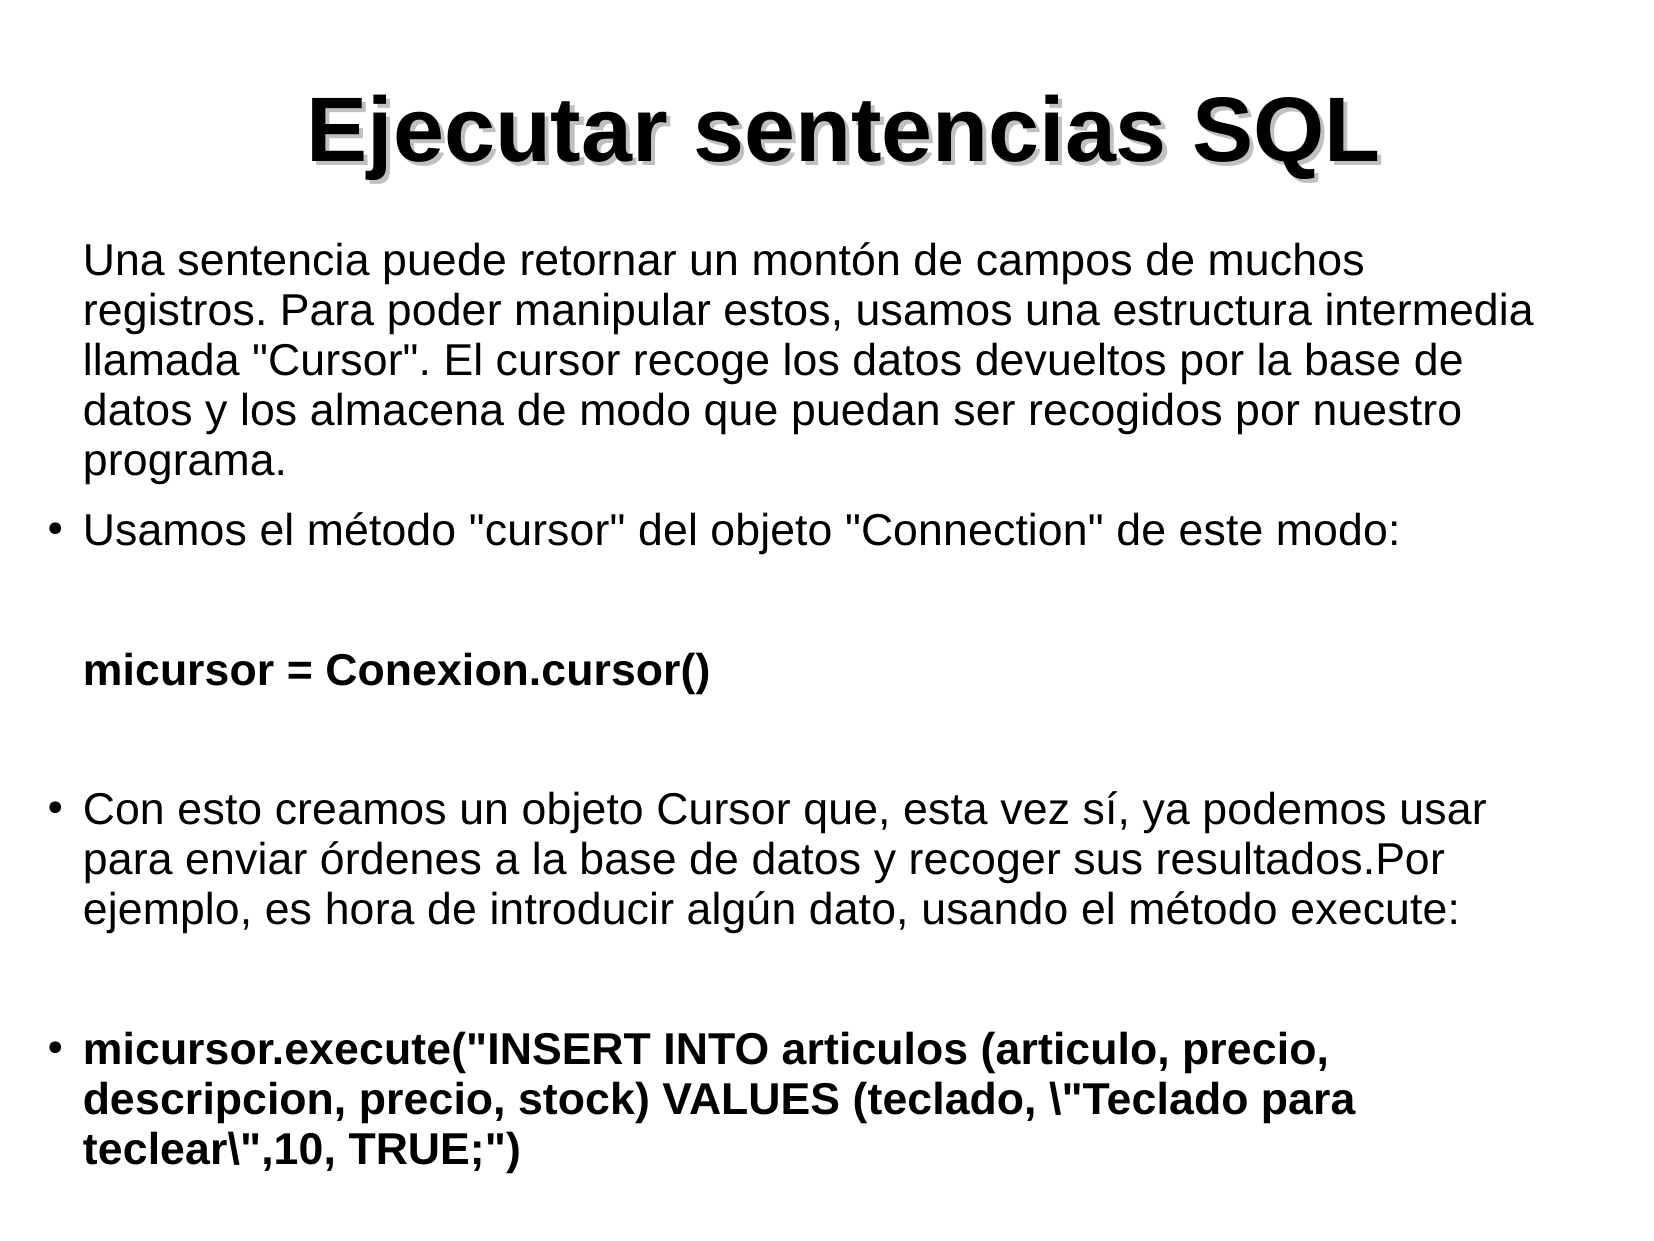

# Ejecutar sentencias SQL
Una sentencia puede retornar un montón de campos de muchos registros. Para poder manipular estos, usamos una estructura intermedia llamada "Cursor". El cursor recoge los datos devueltos por la base de datos y los almacena de modo que puedan ser recogidos por nuestro programa.
Usamos el método "cursor" del objeto "Connection" de este modo:
micursor = Conexion.cursor()
Con esto creamos un objeto Cursor que, esta vez sí, ya podemos usar para enviar órdenes a la base de datos y recoger sus resultados.Por ejemplo, es hora de introducir algún dato, usando el método execute:
micursor.execute("INSERT INTO articulos (articulo, precio, descripcion, precio, stock) VALUES (teclado, \"Teclado para teclear\",10, TRUE;")